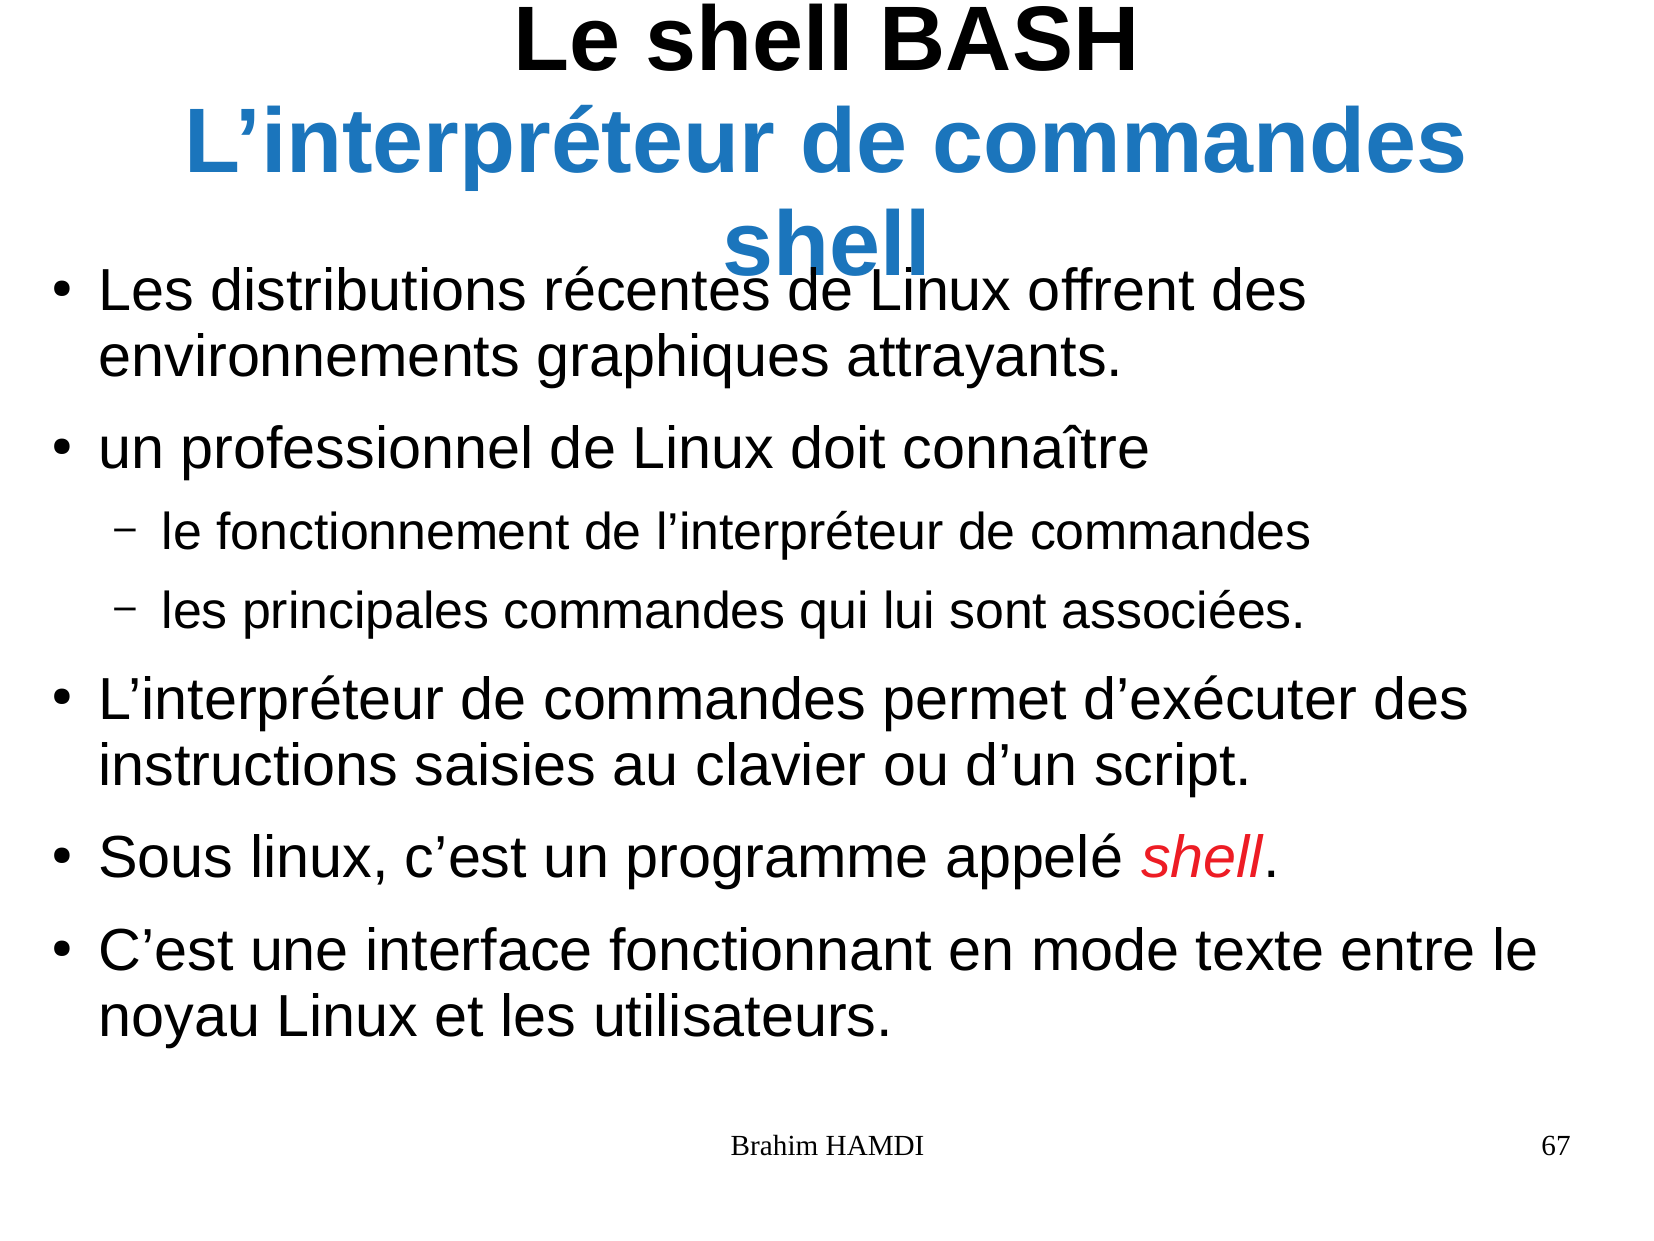

# Le shell BASH L’interpréteur de commandes shell
Les distributions récentes de Linux offrent des environnements graphiques attrayants.
un professionnel de Linux doit connaître
le fonctionnement de l’interpréteur de commandes
les principales commandes qui lui sont associées.
L’interpréteur de commandes permet d’exécuter des instructions saisies au clavier ou d’un script.
Sous linux, c’est un programme appelé shell.
C’est une interface fonctionnant en mode texte entre le noyau Linux et les utilisateurs.
Brahim HAMDI
67